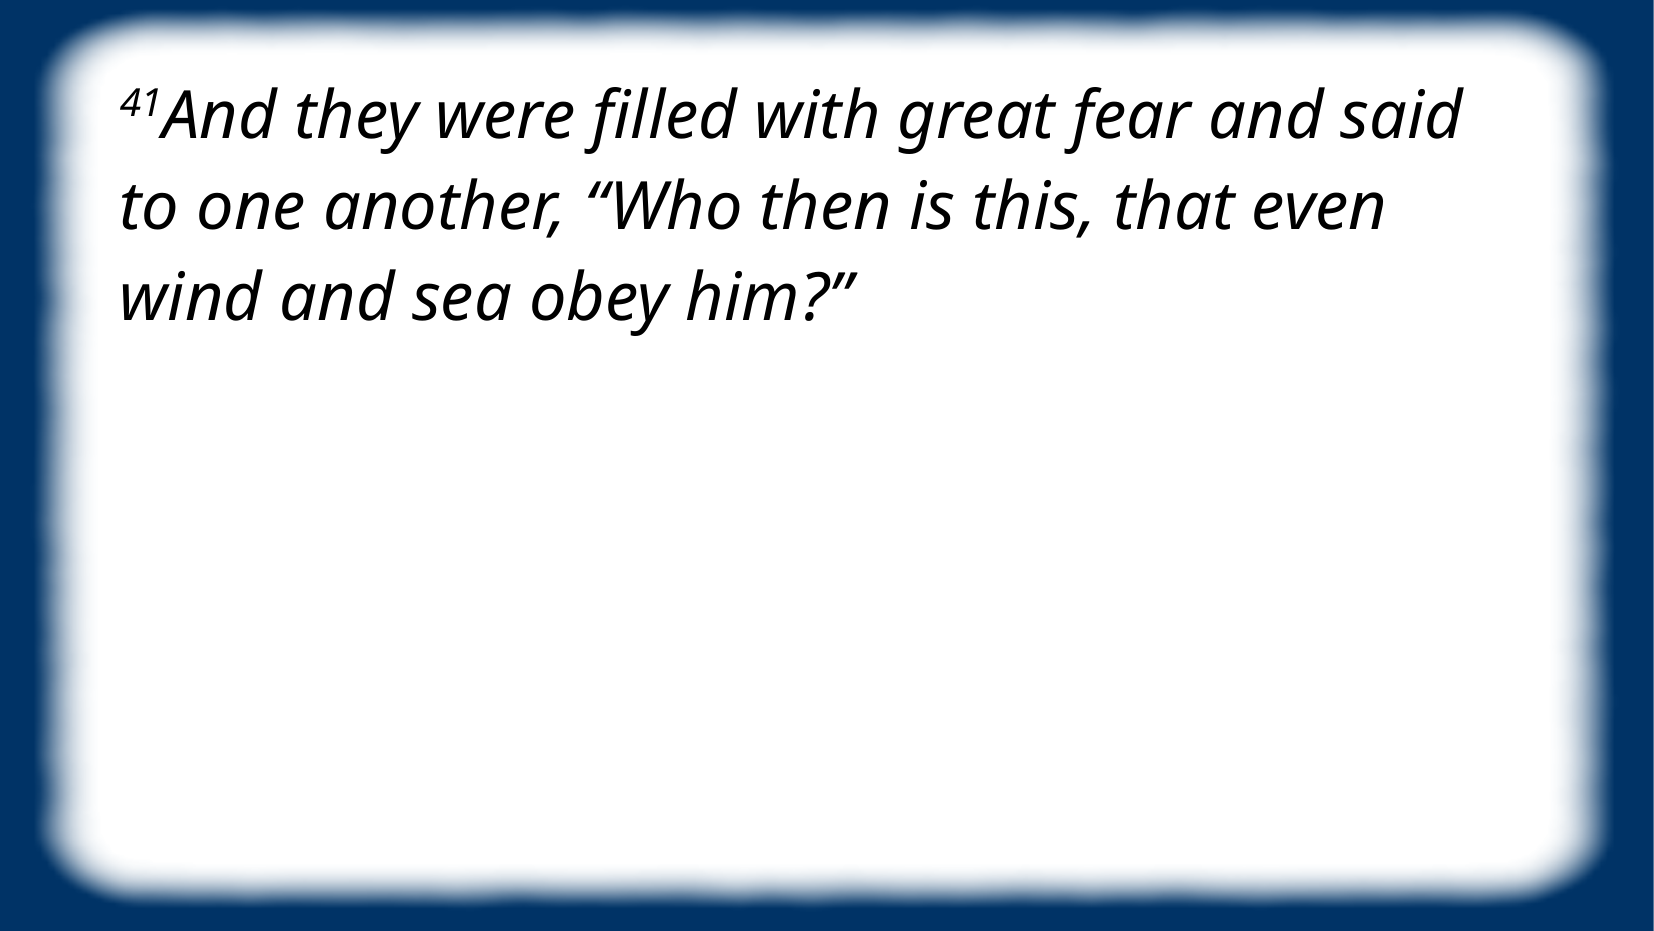

41And they were filled with great fear and said to one another, “Who then is this, that even wind and sea obey him?”